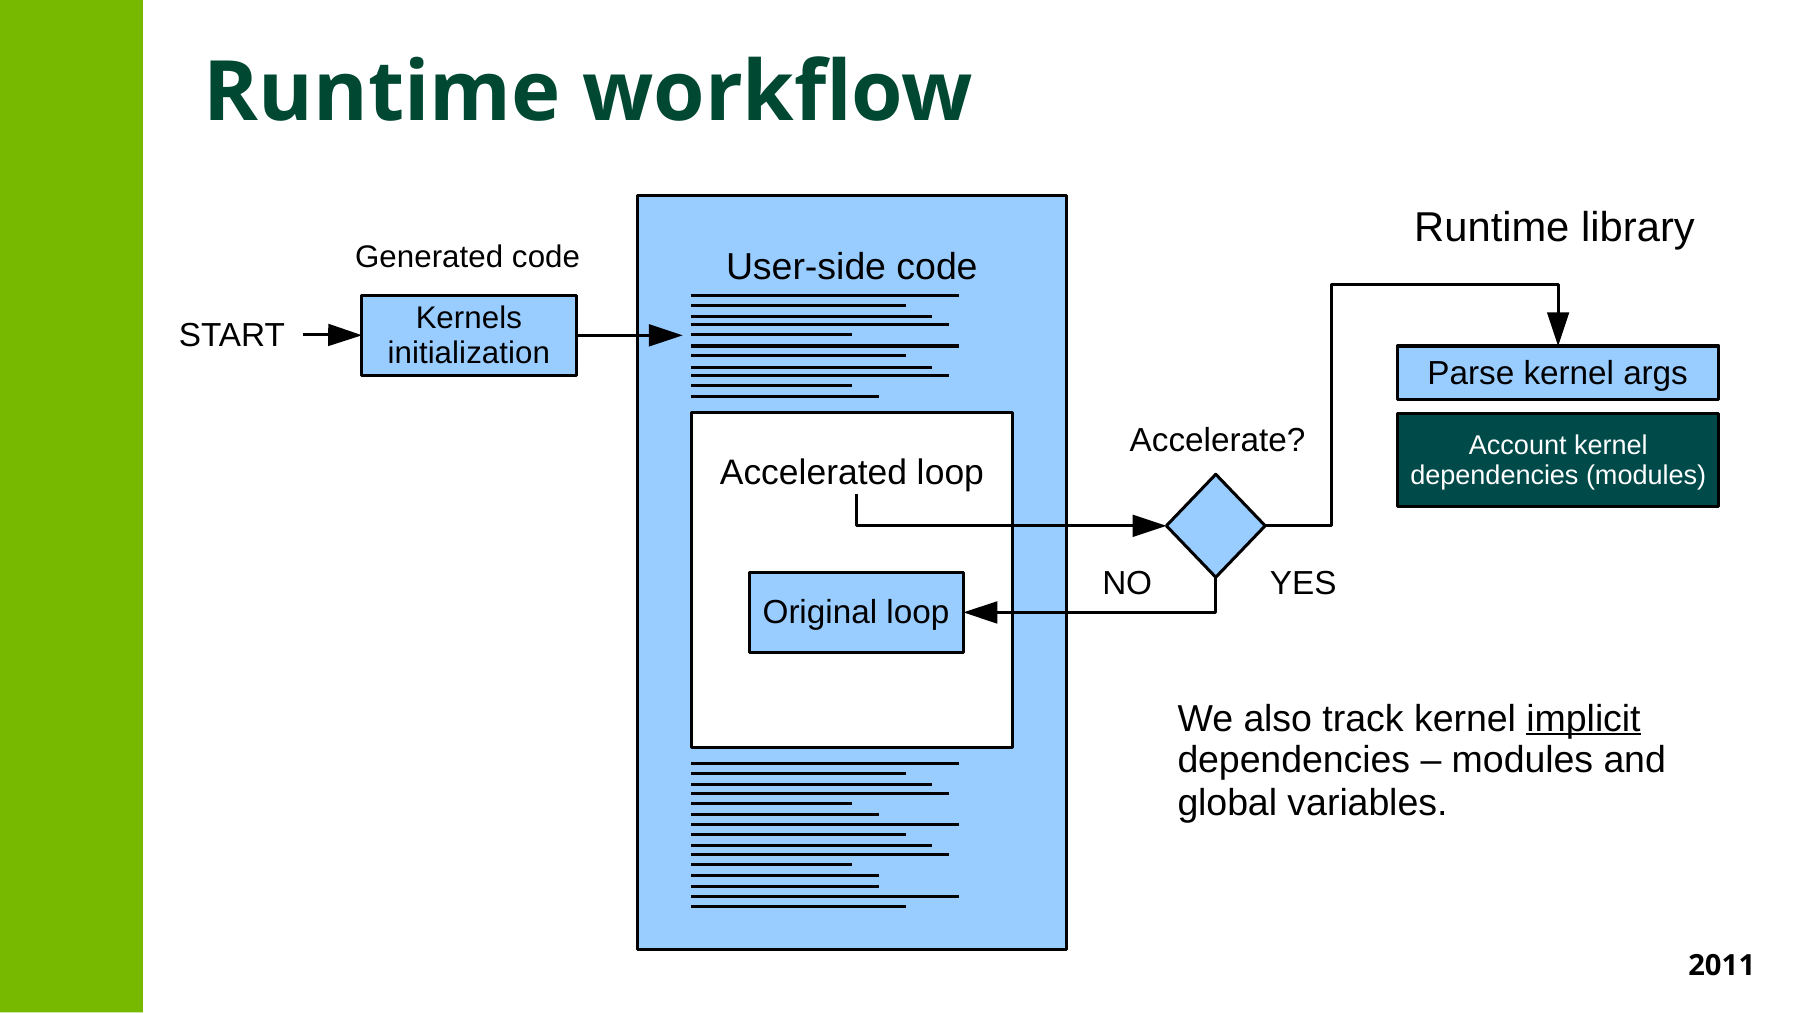

# Runtime workflow
We also track kernel implicit dependencies – modules and global variables.
User-side code
Runtime library
Generated code
Kernels
initialization
START
Parse kernel args
Accelerated loop
Account kernel
dependencies (modules)
Accelerate?
NO
YES
Original loop